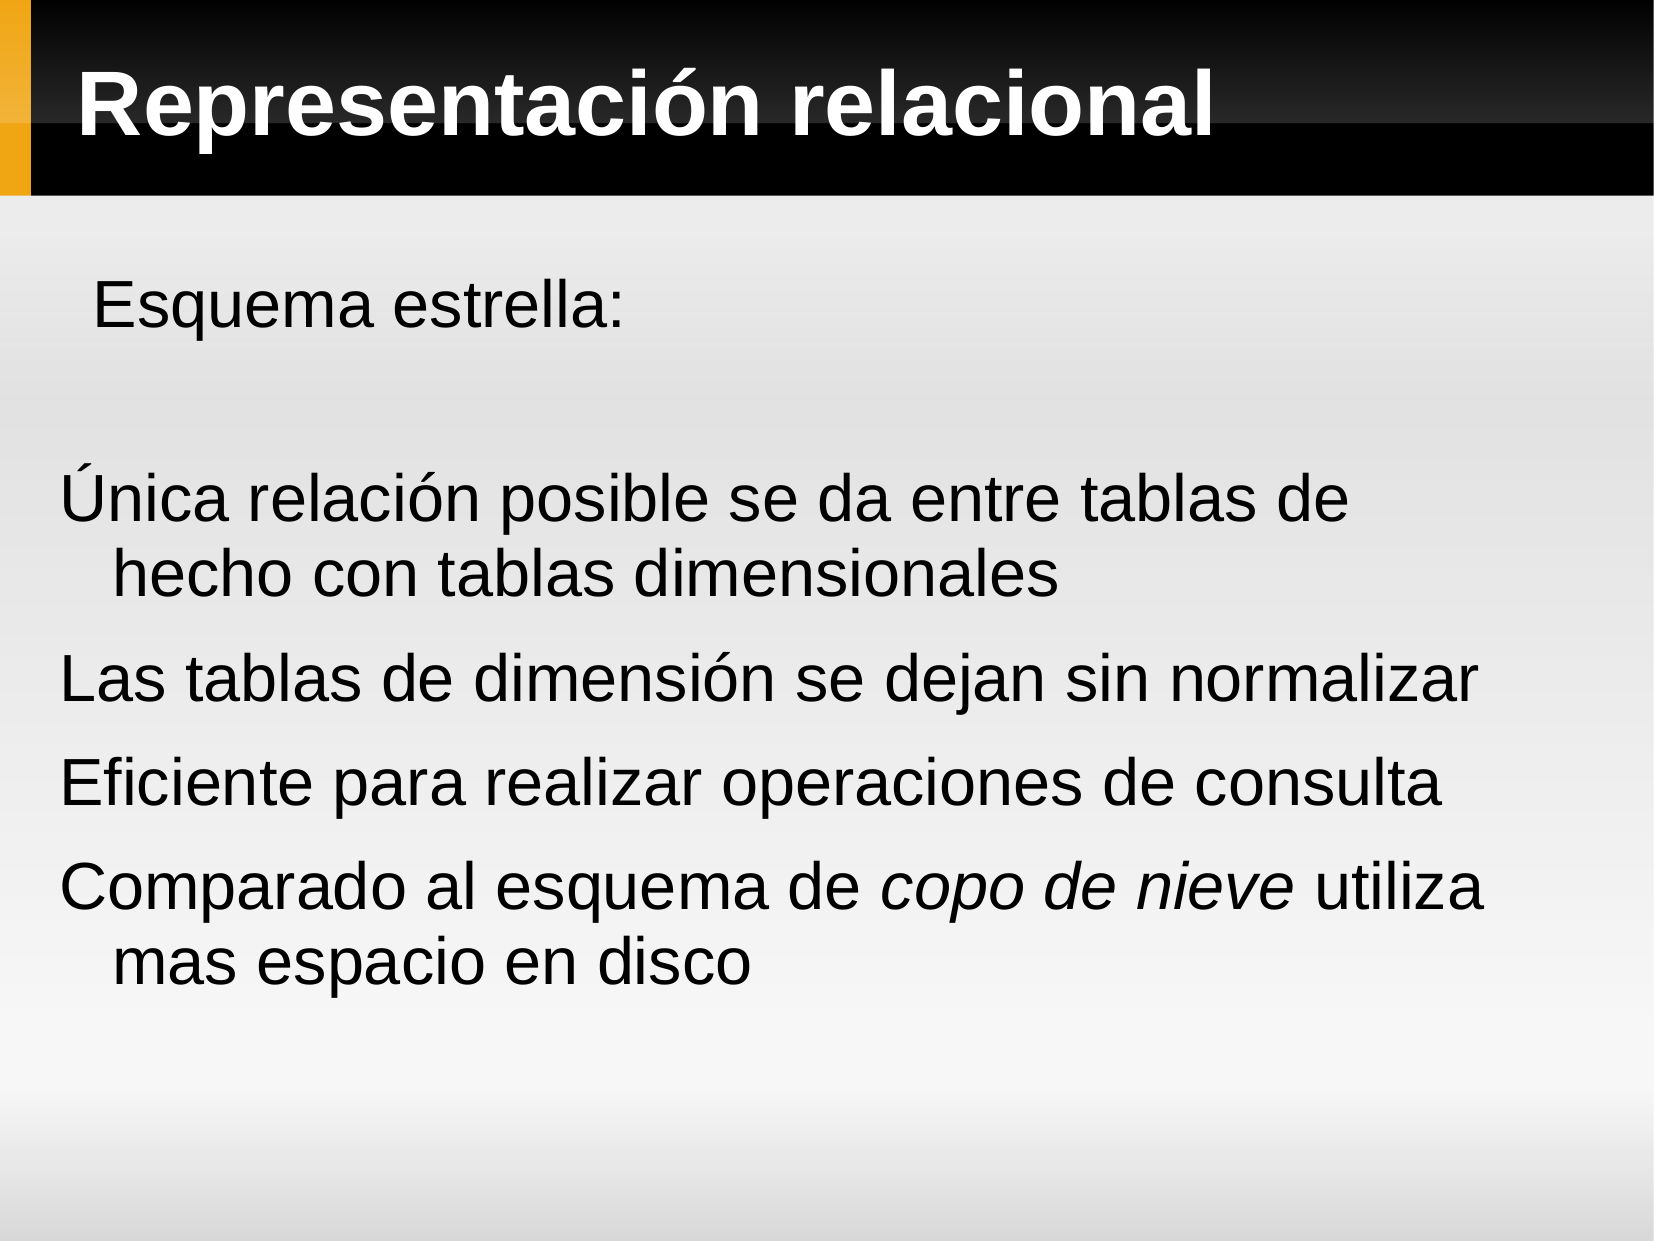

# Representación relacional
Esquema estrella:
Única relación posible se da entre tablas de hecho con tablas dimensionales
Las tablas de dimensión se dejan sin normalizar
Eficiente para realizar operaciones de consulta
Comparado al esquema de copo de nieve utiliza mas espacio en disco